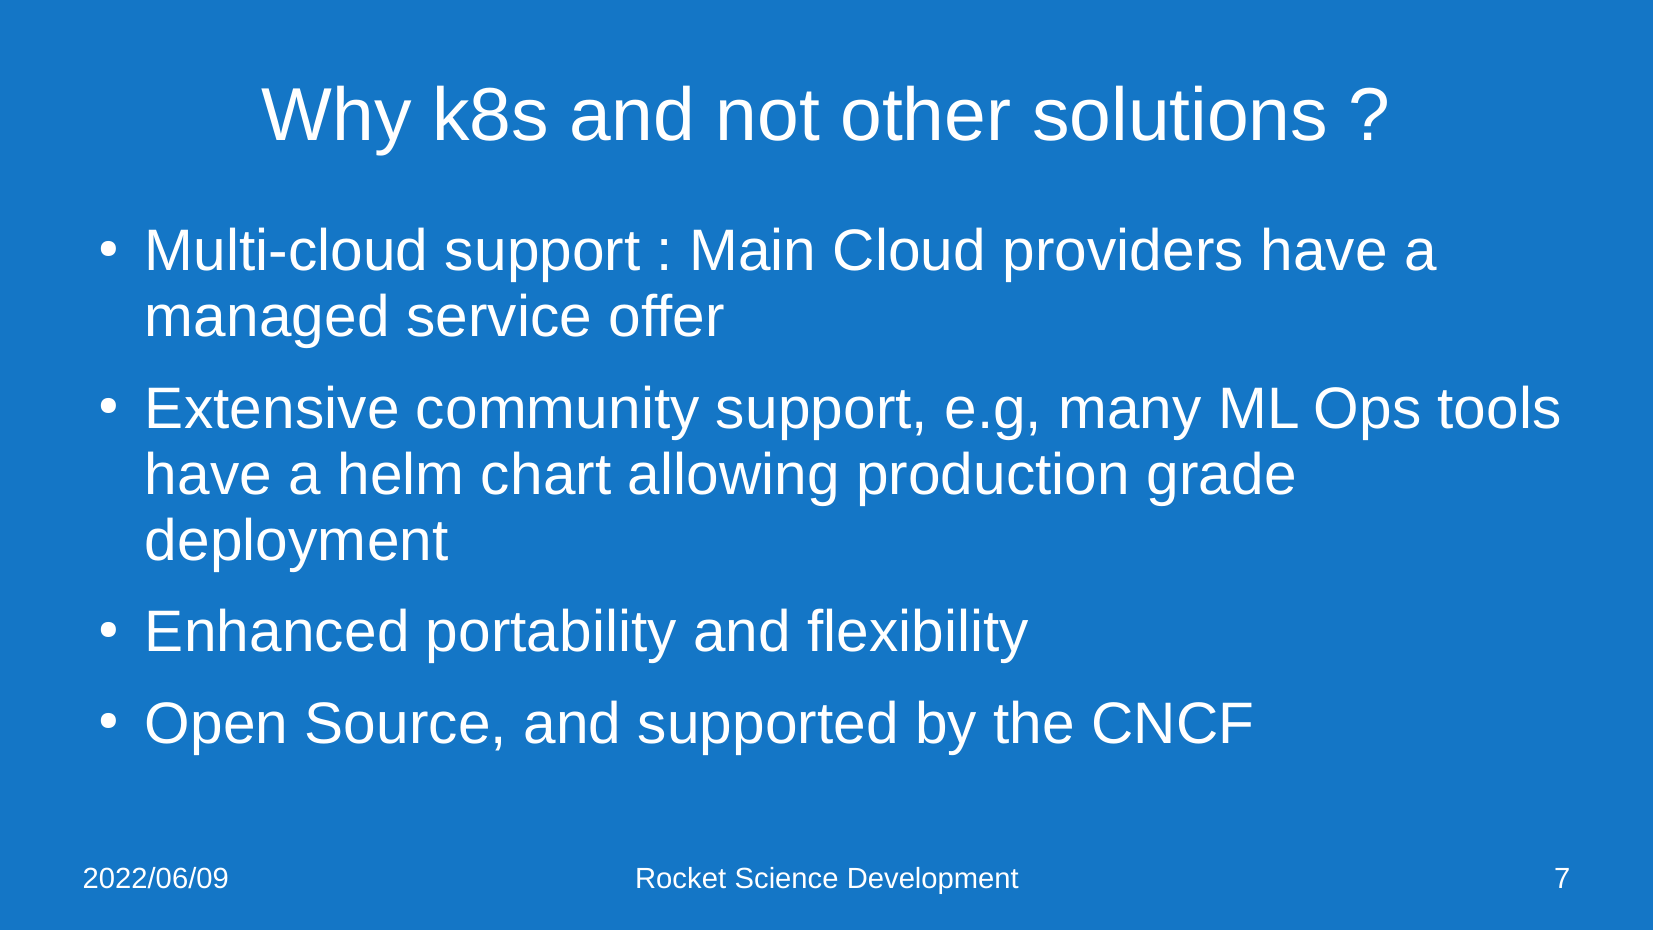

# Why k8s and not other solutions ?
Multi-cloud support : Main Cloud providers have a managed service offer
Extensive community support, e.g, many ML Ops tools have a helm chart allowing production grade deployment
Enhanced portability and flexibility
Open Source, and supported by the CNCF
2022/06/09
Rocket Science Development
7